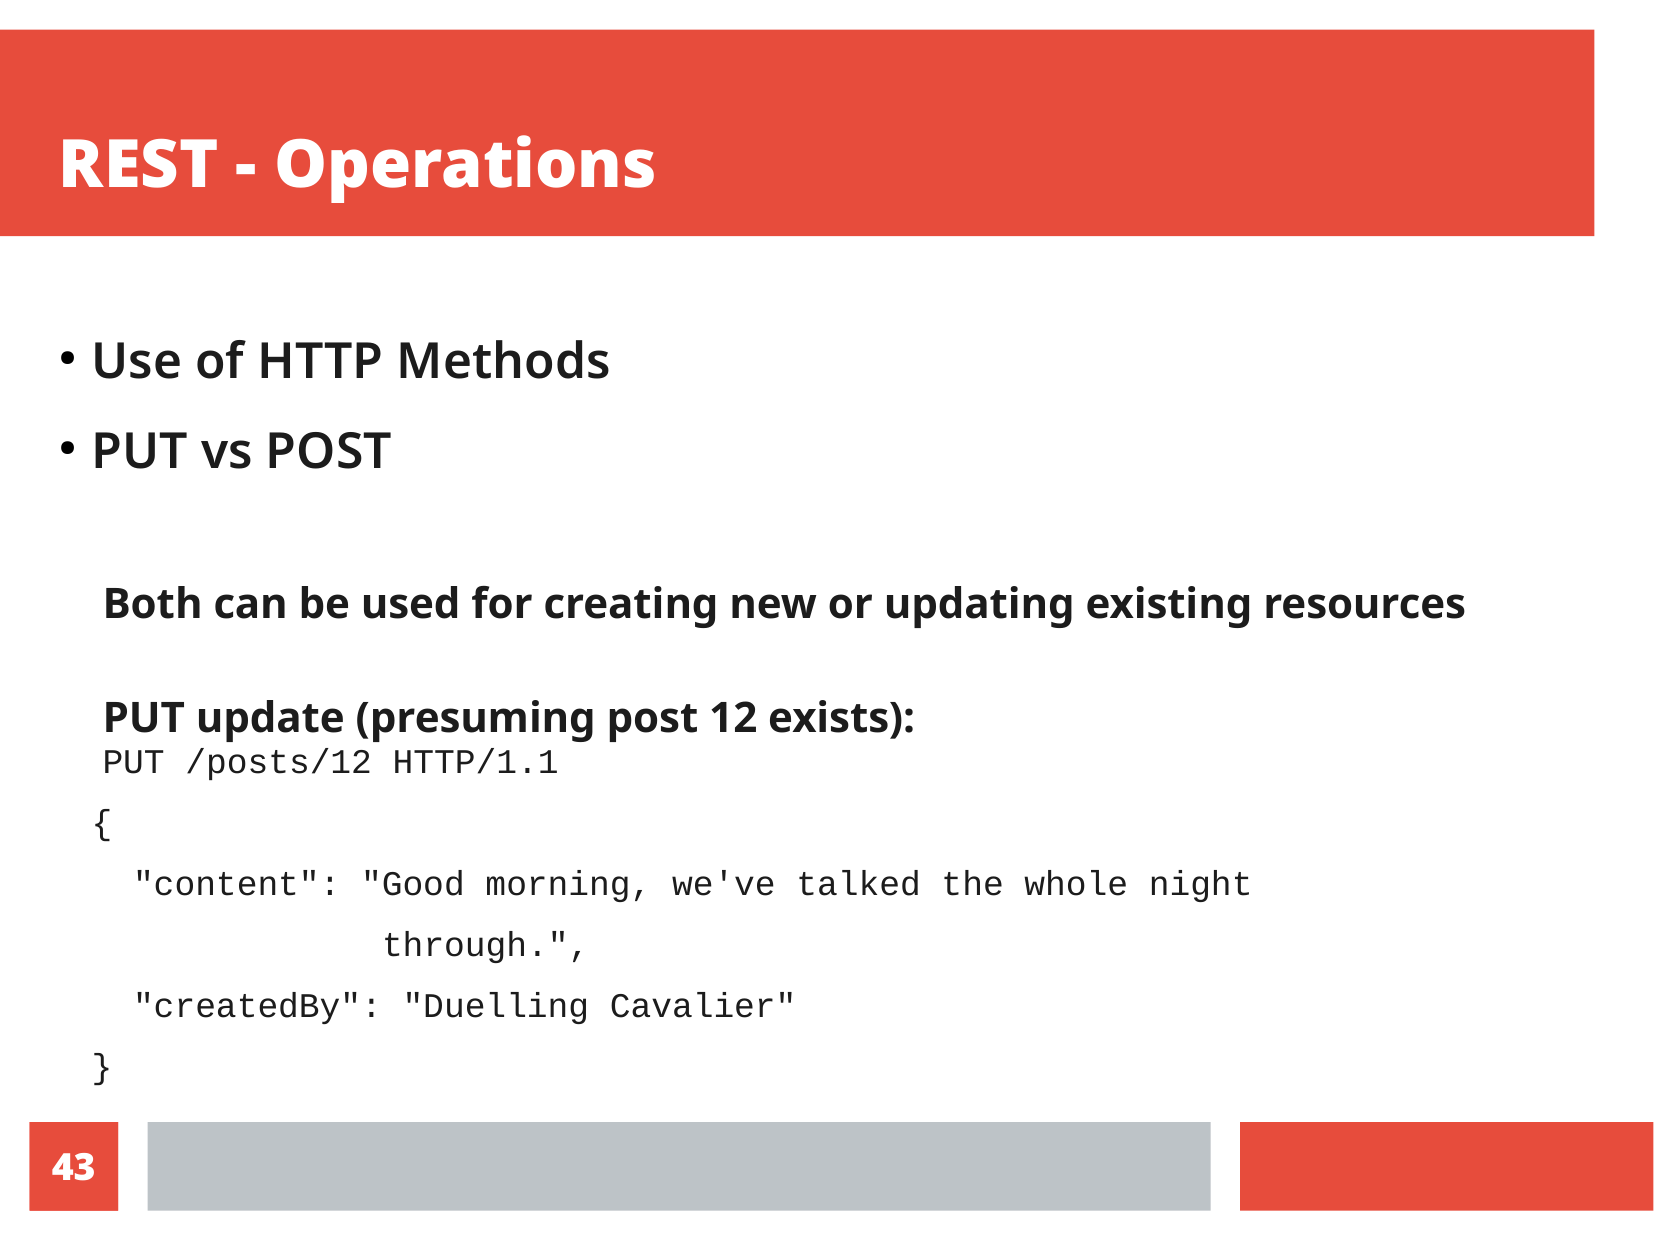

# REST - Operations
Use of HTTP Methods
PUT vs POST
Both can be used for creating new or updating existing resources
PUT update (presuming post 12 exists):
PUT /posts/12 HTTP/1.1
{
 "content": "Good morning, we've talked the whole night
 through.",
 "createdBy": "Duelling Cavalier"
}
43